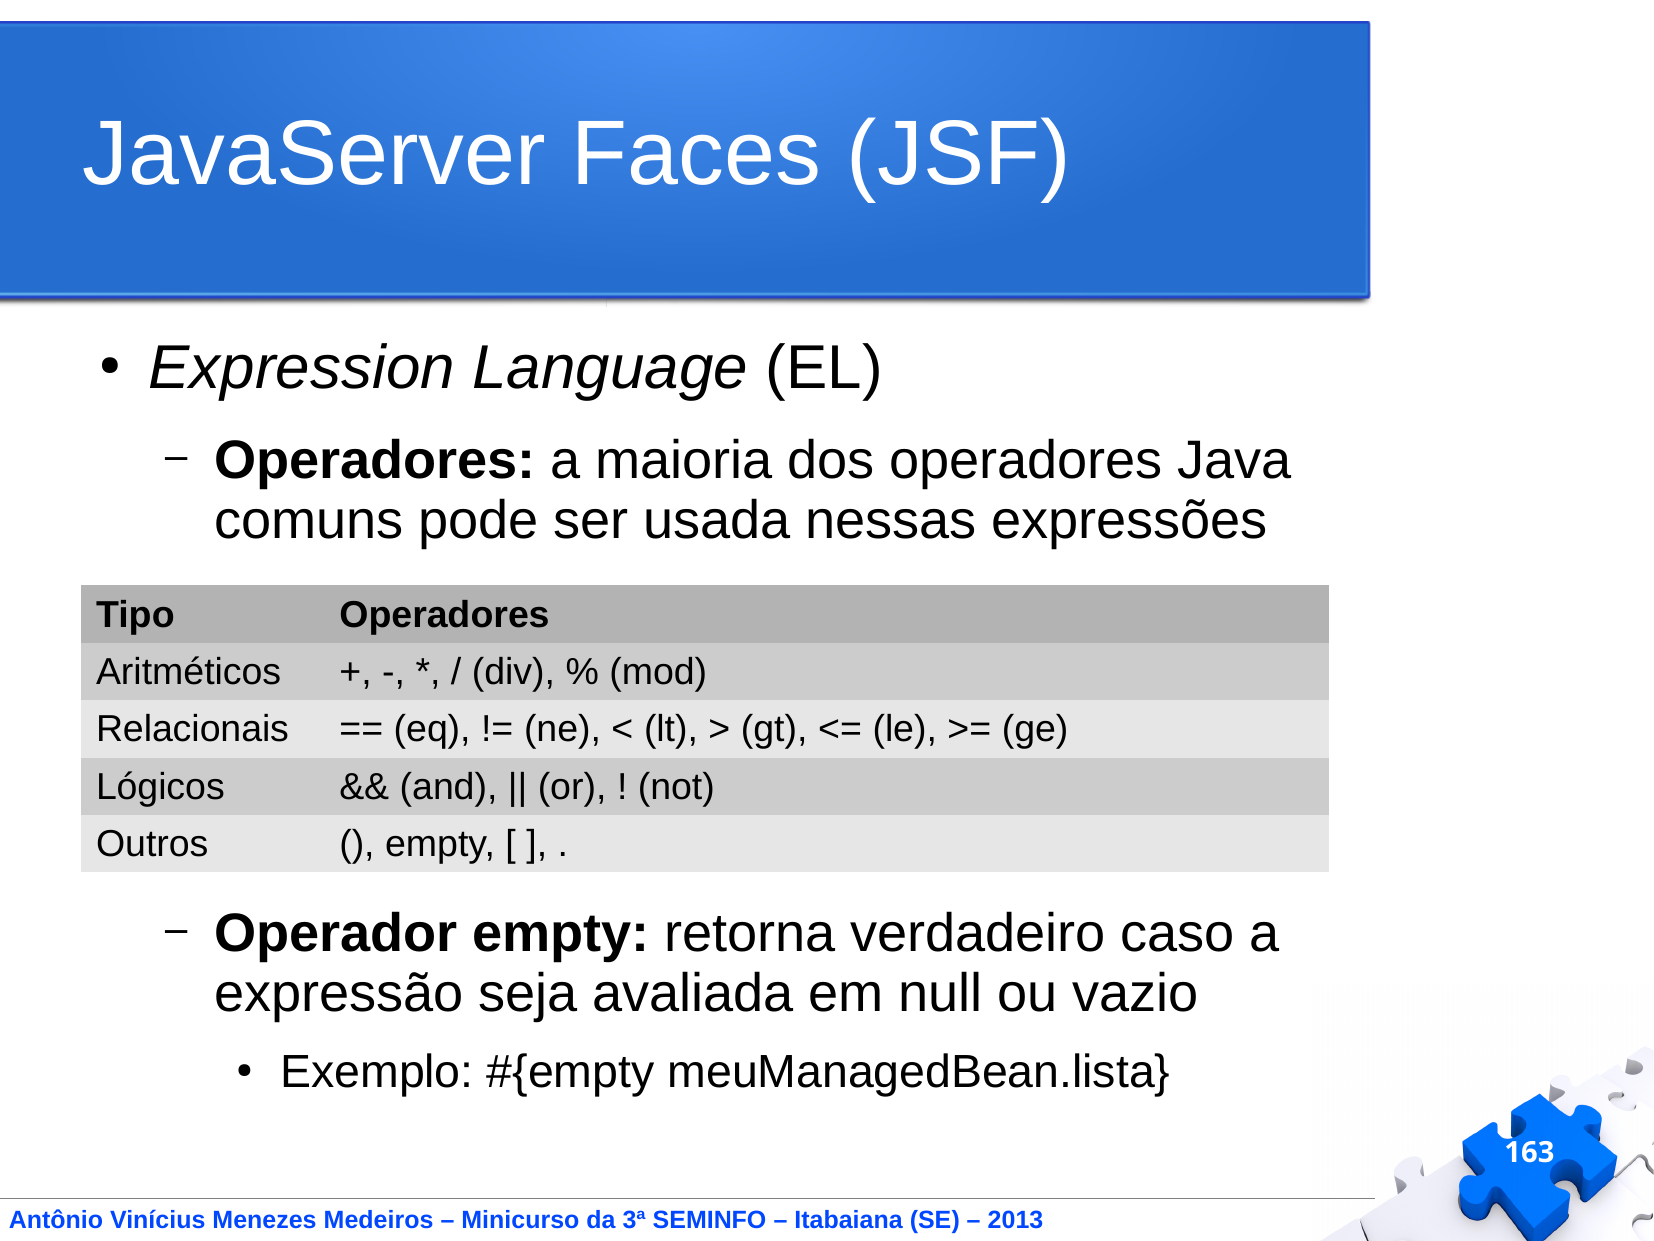

# JavaServer Faces (JSF)
Expression Language (EL)
Operadores: a maioria dos operadores Java comuns pode ser usada nessas expressões
Operador empty: retorna verdadeiro caso a expressão seja avaliada em null ou vazio
Exemplo: #{empty meuManagedBean.lista}
| Tipo | Operadores |
| --- | --- |
| Aritméticos | +, -, \*, / (div), % (mod) |
| Relacionais | == (eq), != (ne), < (lt), > (gt), <= (le), >= (ge) |
| Lógicos | && (and), || (or), ! (not) |
| Outros | (), empty, [ ], . |
163